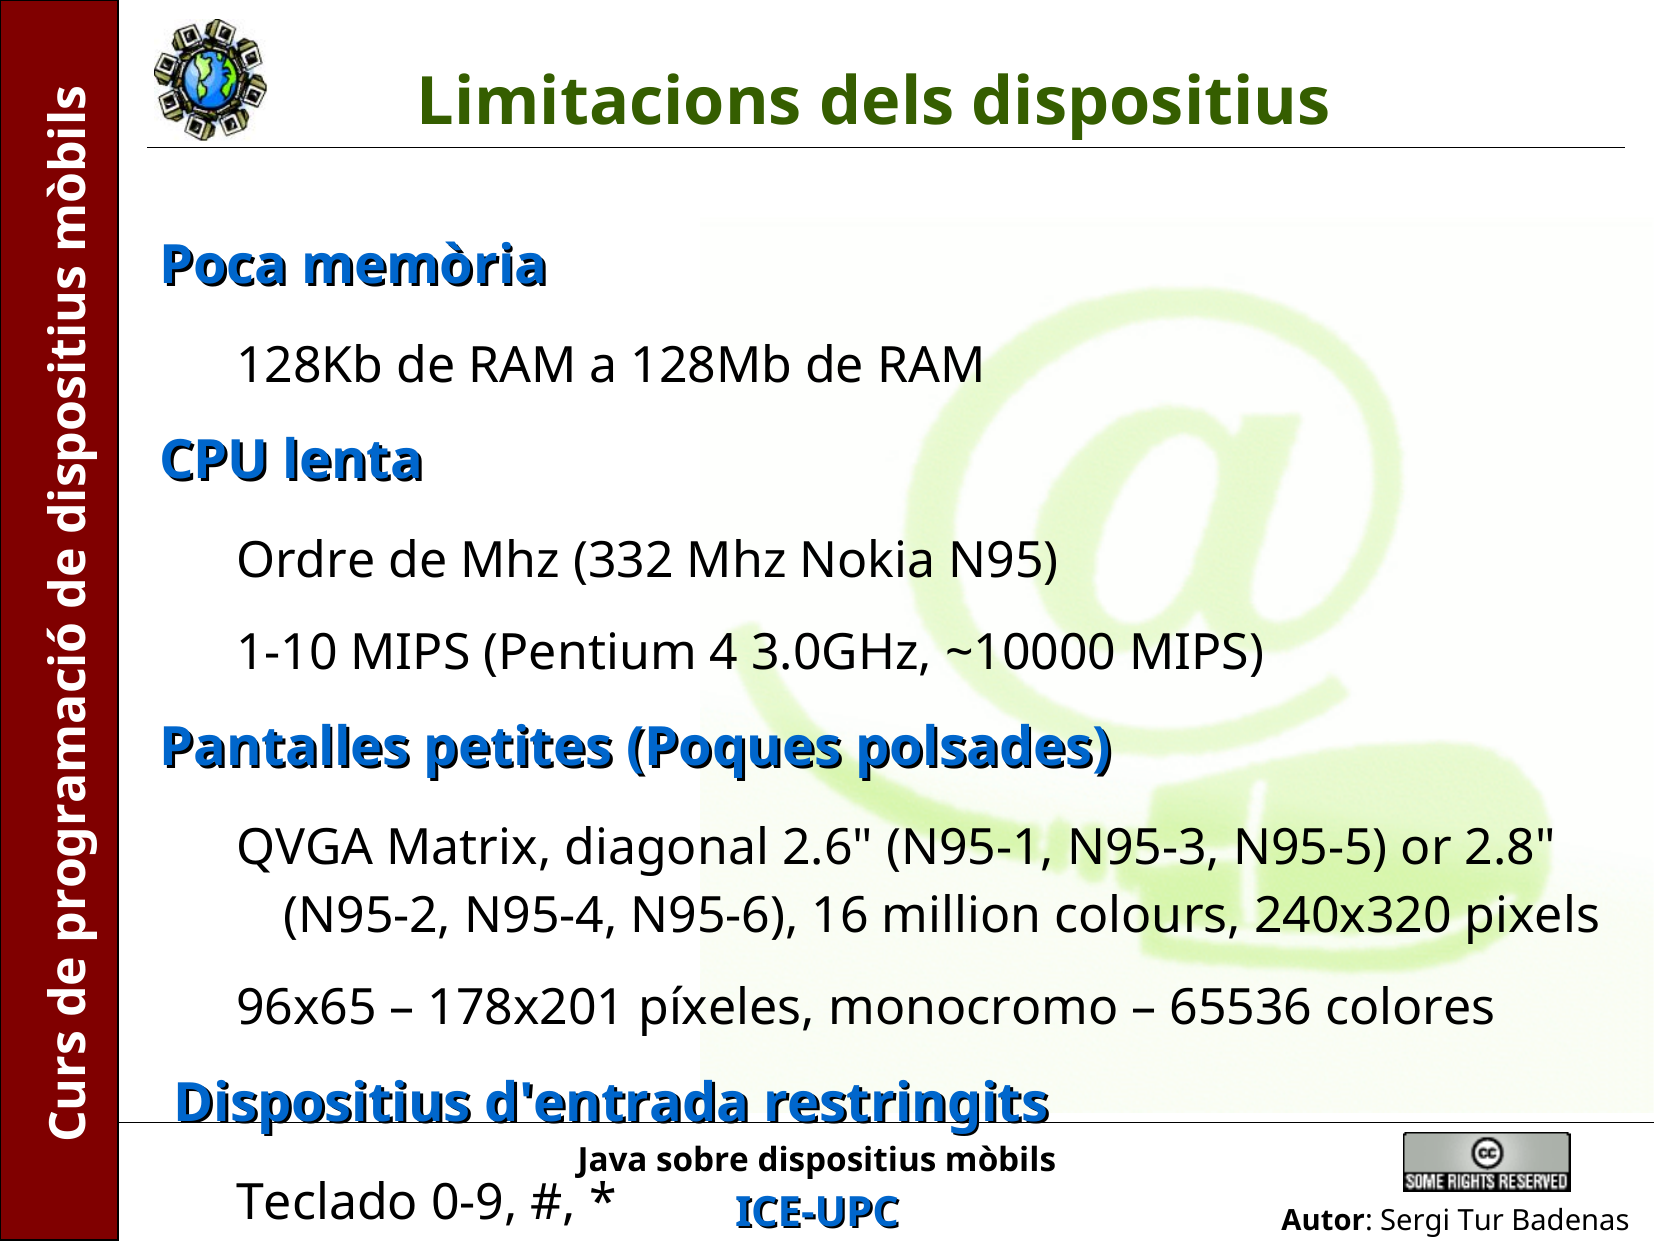

# Limitacions dels dispositius
Poca memòria
128Kb de RAM a 128Mb de RAM
CPU lenta
Ordre de Mhz (332 Mhz Nokia N95)
1-10 MIPS (Pentium 4 3.0GHz, ~10000 MIPS)
Pantalles petites (Poques polsades)
QVGA Matrix, diagonal 2.6" (N95-1, N95-3, N95-5) or 2.8" (N95-2, N95-4, N95-6), 16 million colours, 240x320 pixels
96x65 – 178x201 píxeles, monocromo – 65536 colores
 Dispositius d'entrada restringits
Teclado 0-9, #, *
Fonts de text limitades (Normalment una sola font)